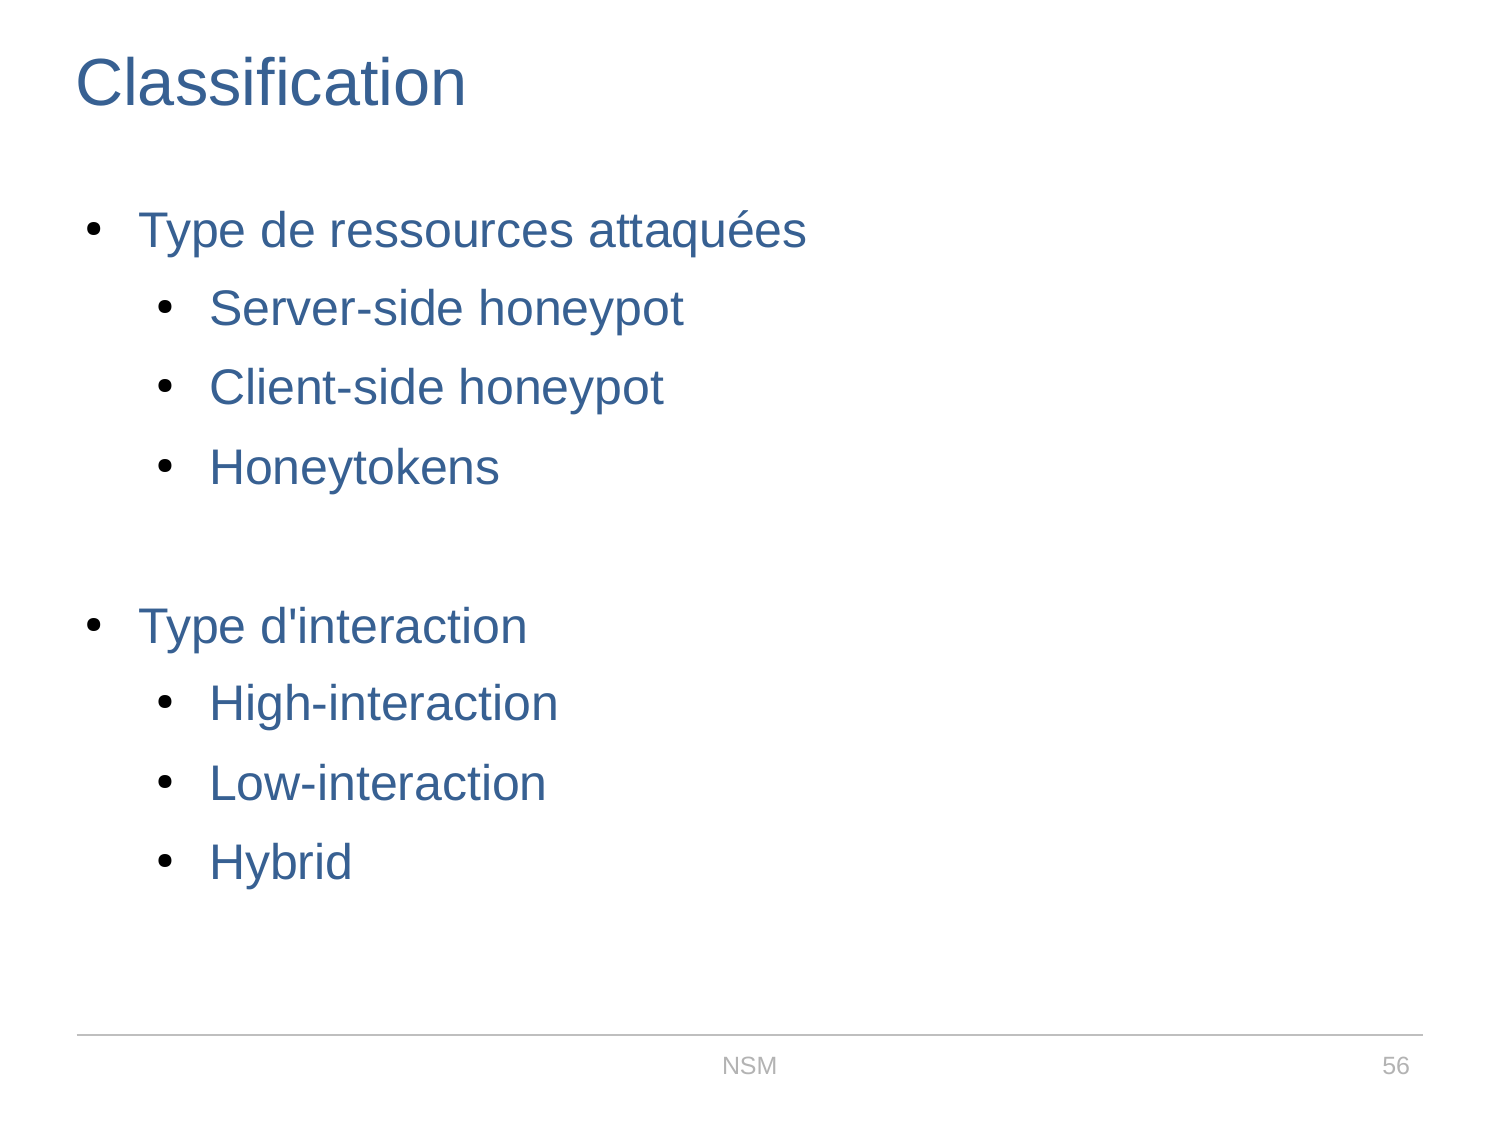

# Classification
Type de ressources attaquées
Server-side honeypot
Client-side honeypot
Honeytokens
Type d'interaction
High-interaction
Low-interaction
Hybrid
Your footer here
56